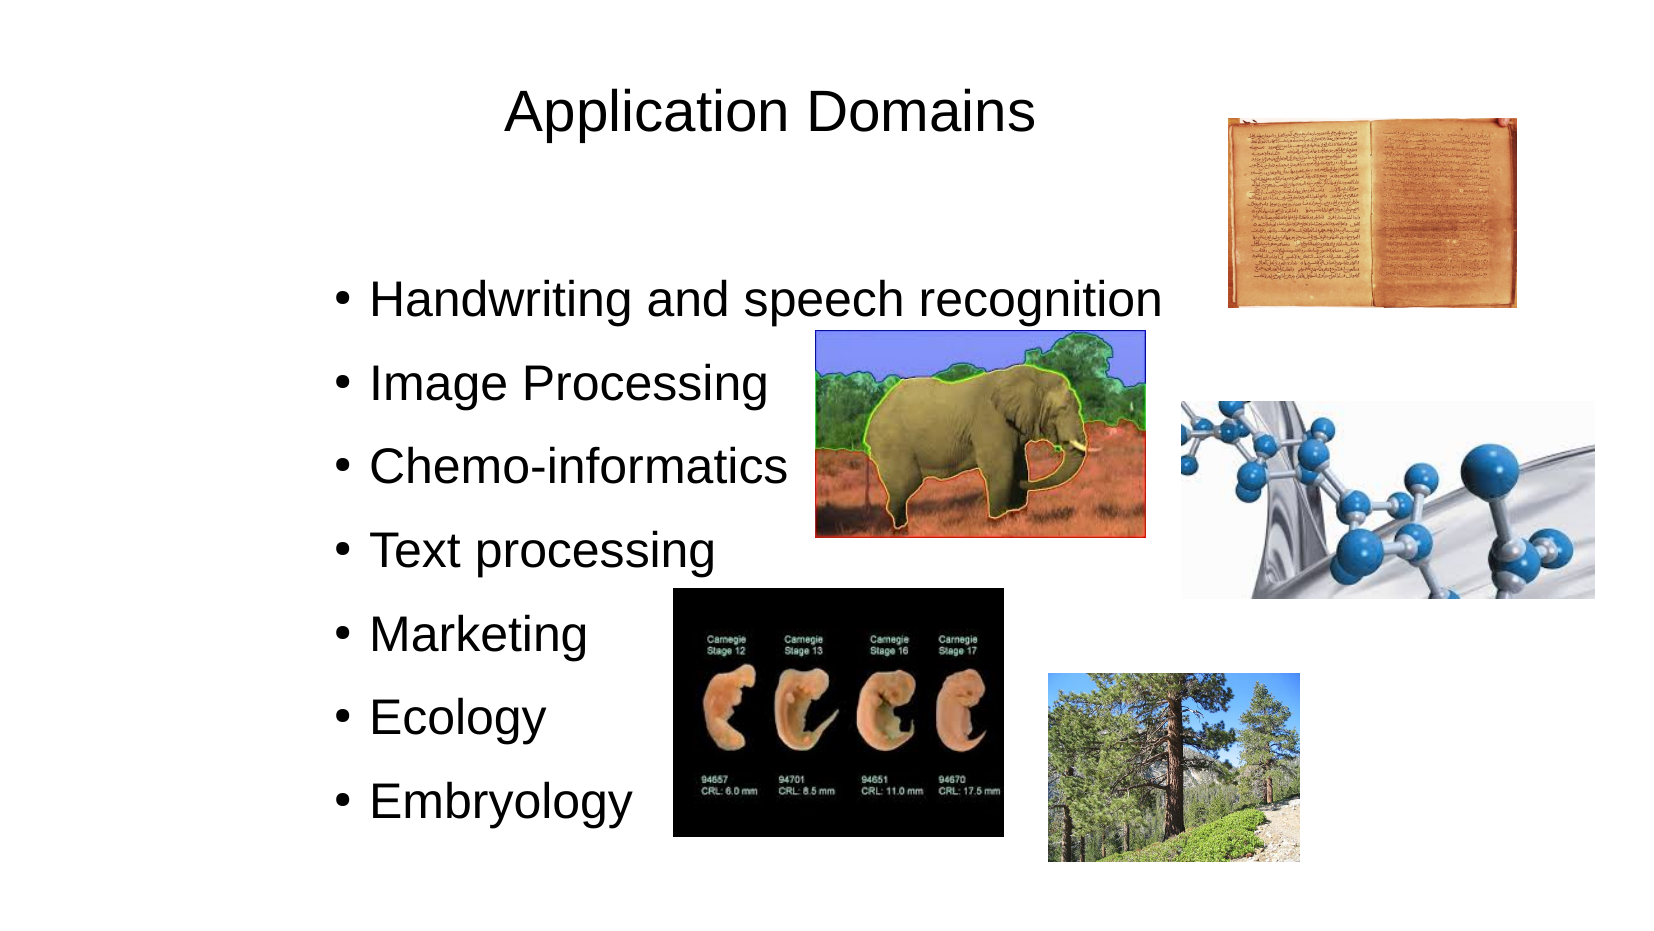

Application Domains
Handwriting and speech recognition
Image Processing
Chemo-informatics
Text processing
Marketing
Ecology
Embryology
9